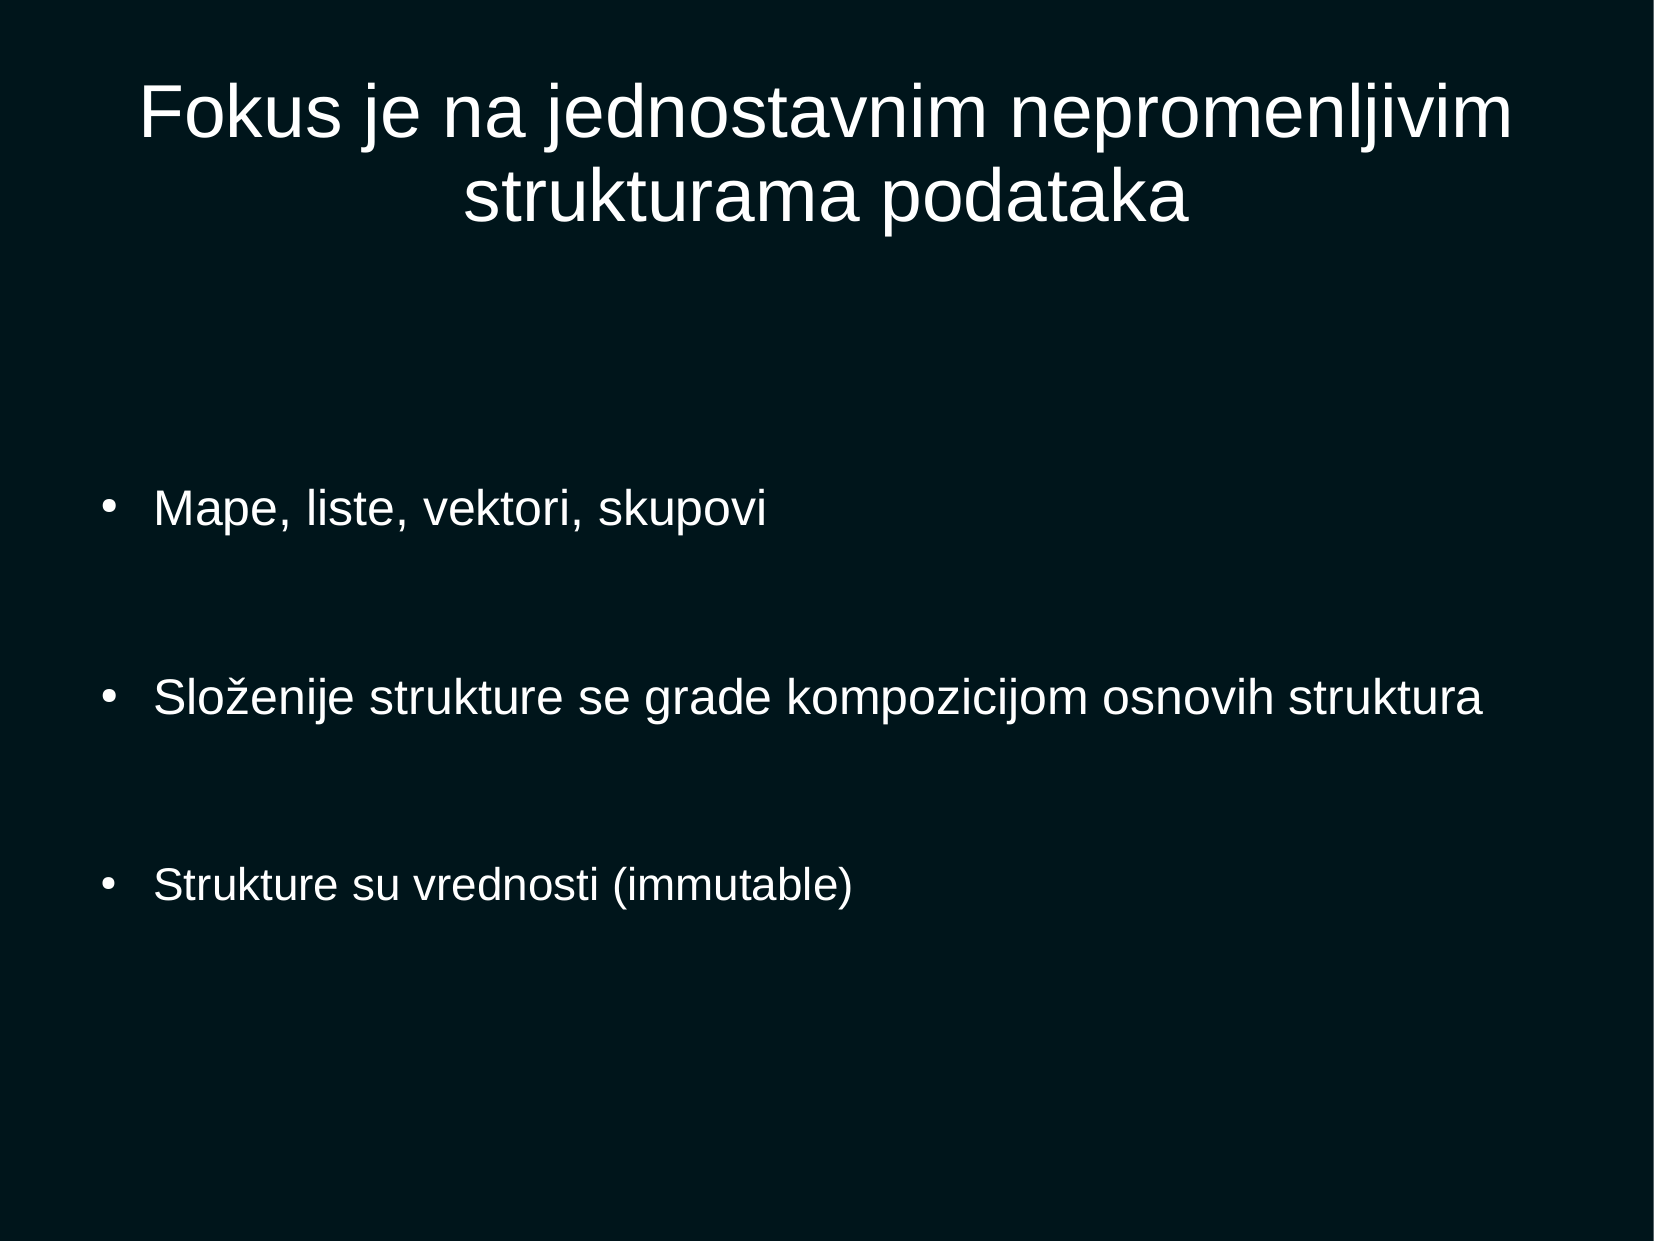

# Fokus je na jednostavnim nepromenljivim strukturama podataka
Mape, liste, vektori, skupovi
Složenije strukture se grade kompozicijom osnovih struktura
Strukture su vrednosti (immutable)